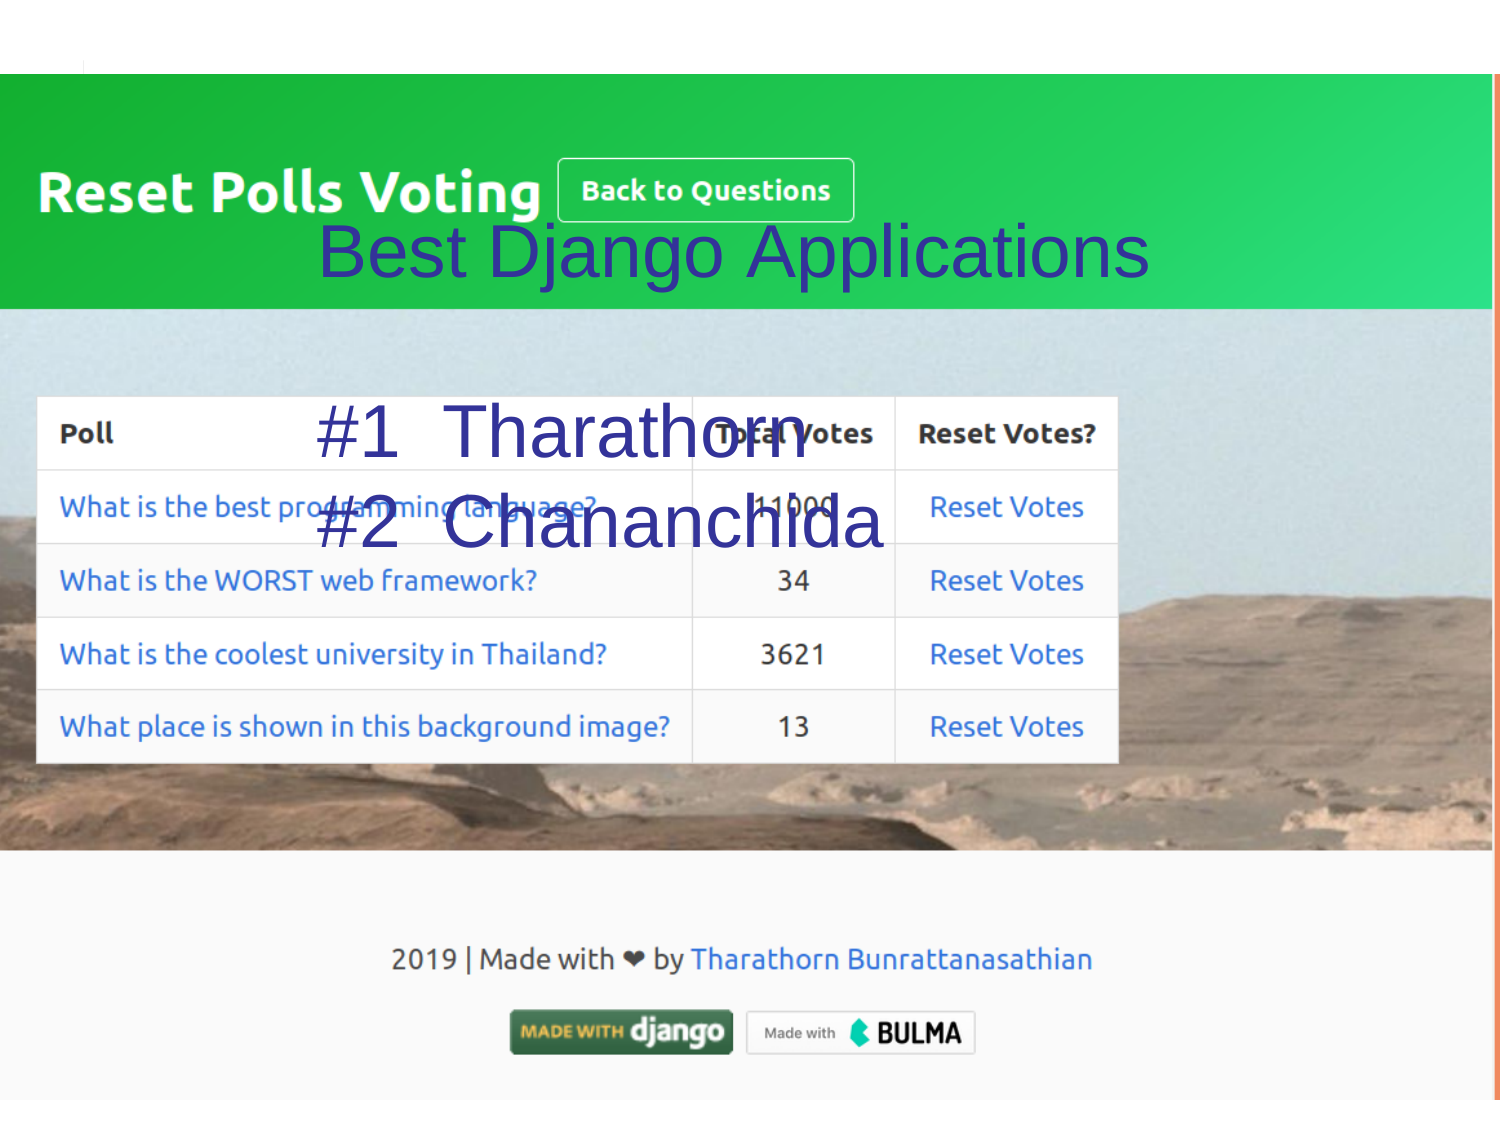

# Best Django Applications #1 Tharathorn #2 Chananchida